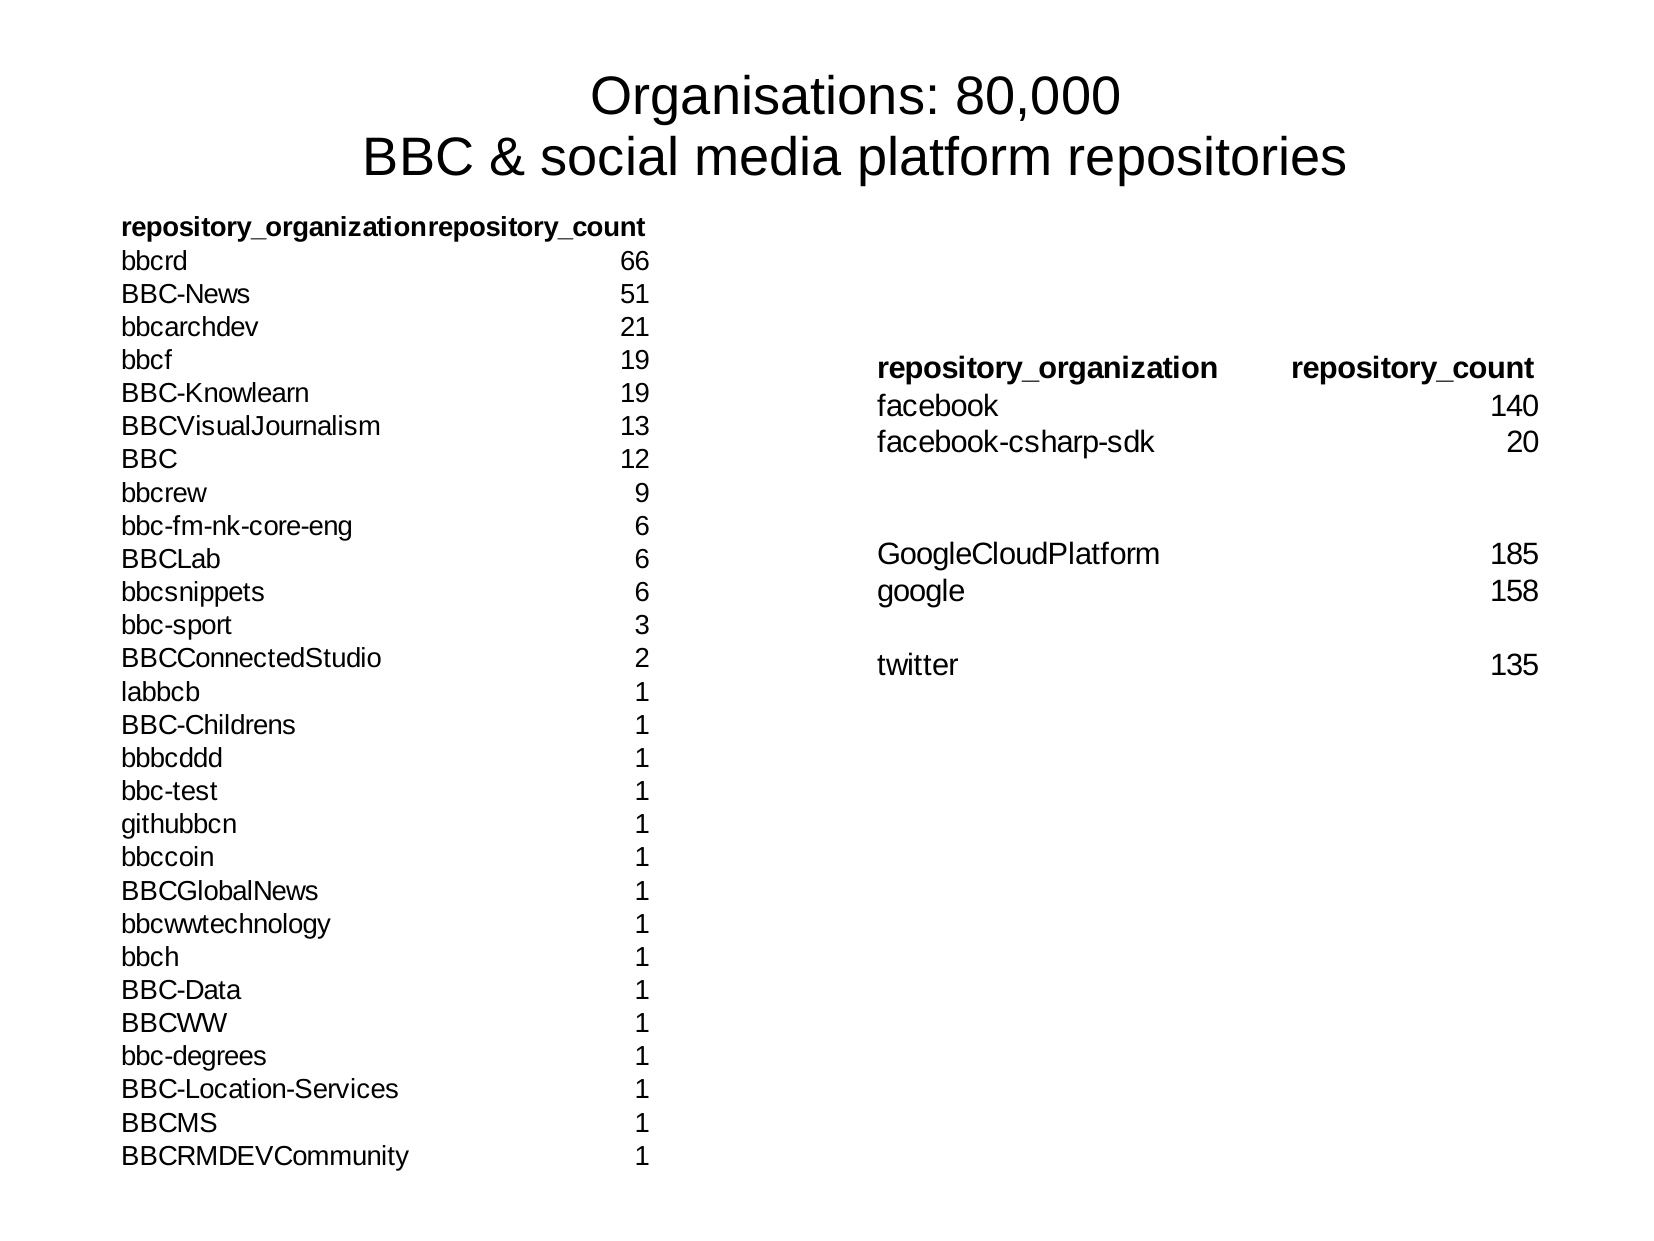

# Organisations: 80,000 BBC & social media platform repositories